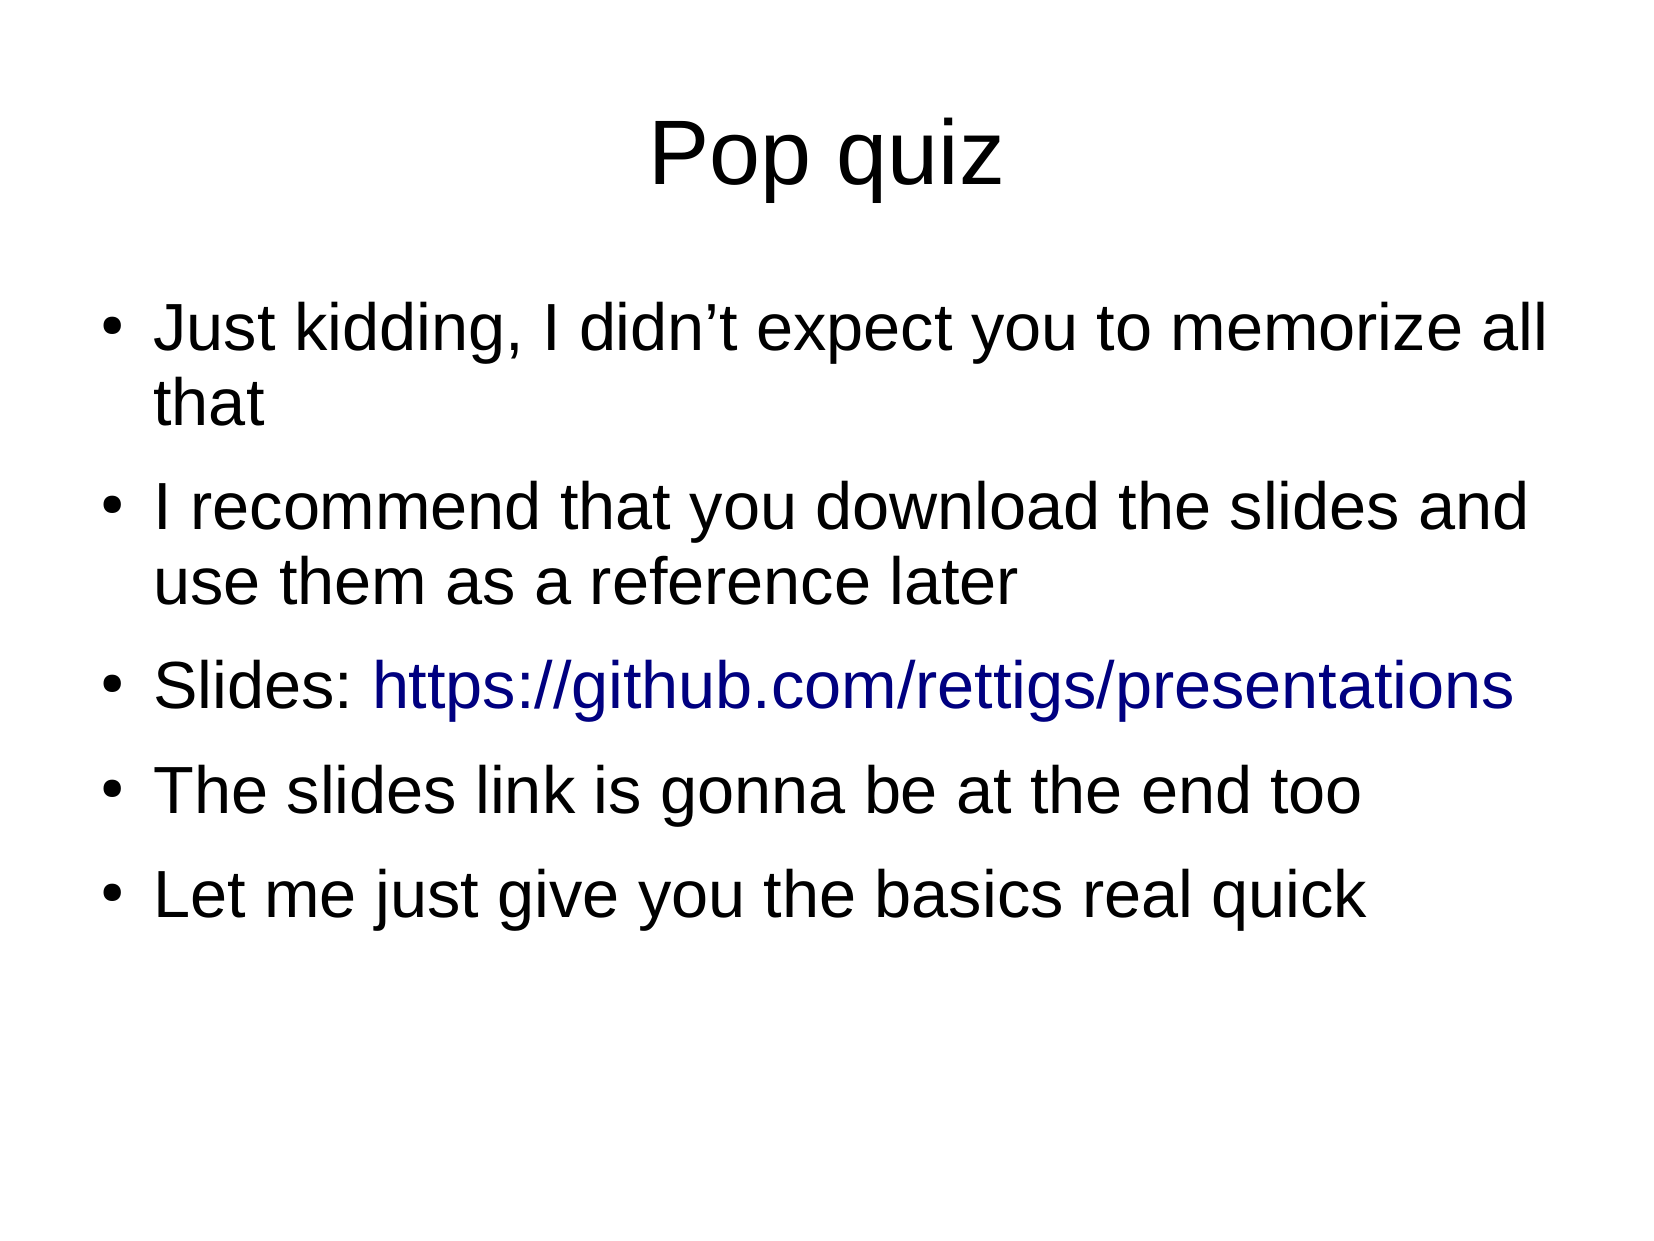

# Pop quiz
Just kidding, I didn’t expect you to memorize all that
I recommend that you download the slides and use them as a reference later
Slides: https://github.com/rettigs/presentations
The slides link is gonna be at the end too
Let me just give you the basics real quick